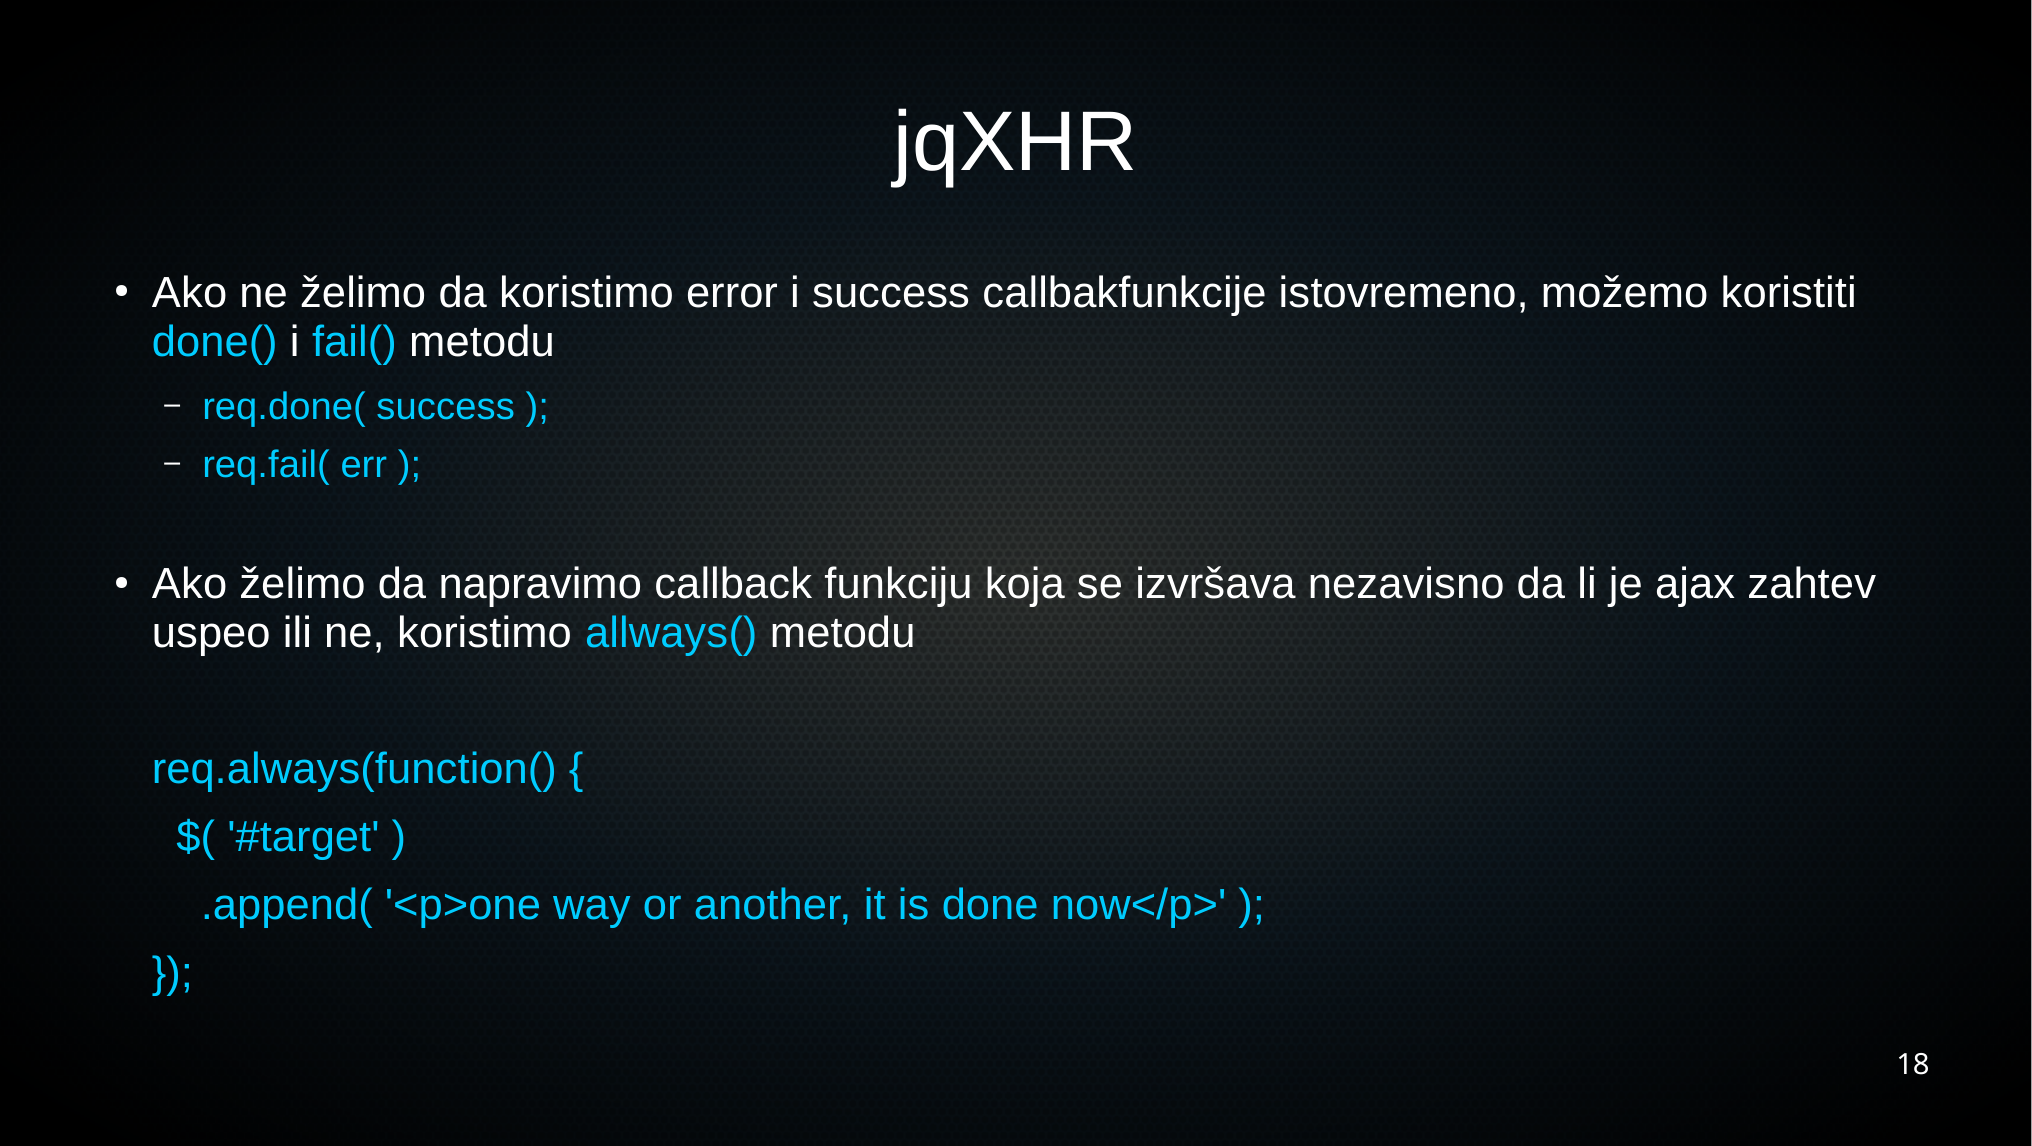

# jqXHR
Ako ne želimo da koristimo error i success callbakfunkcije istovremeno, možemo koristiti done() i fail() metodu
req.done( success );
req.fail( err );
Ako želimo da napravimo callback funkciju koja se izvršava nezavisno da li je ajax zahtev uspeo ili ne, koristimo allways() metodu
req.always(function() {
 $( '#target' )
 .append( '<p>one way or another, it is done now</p>' );
});
18